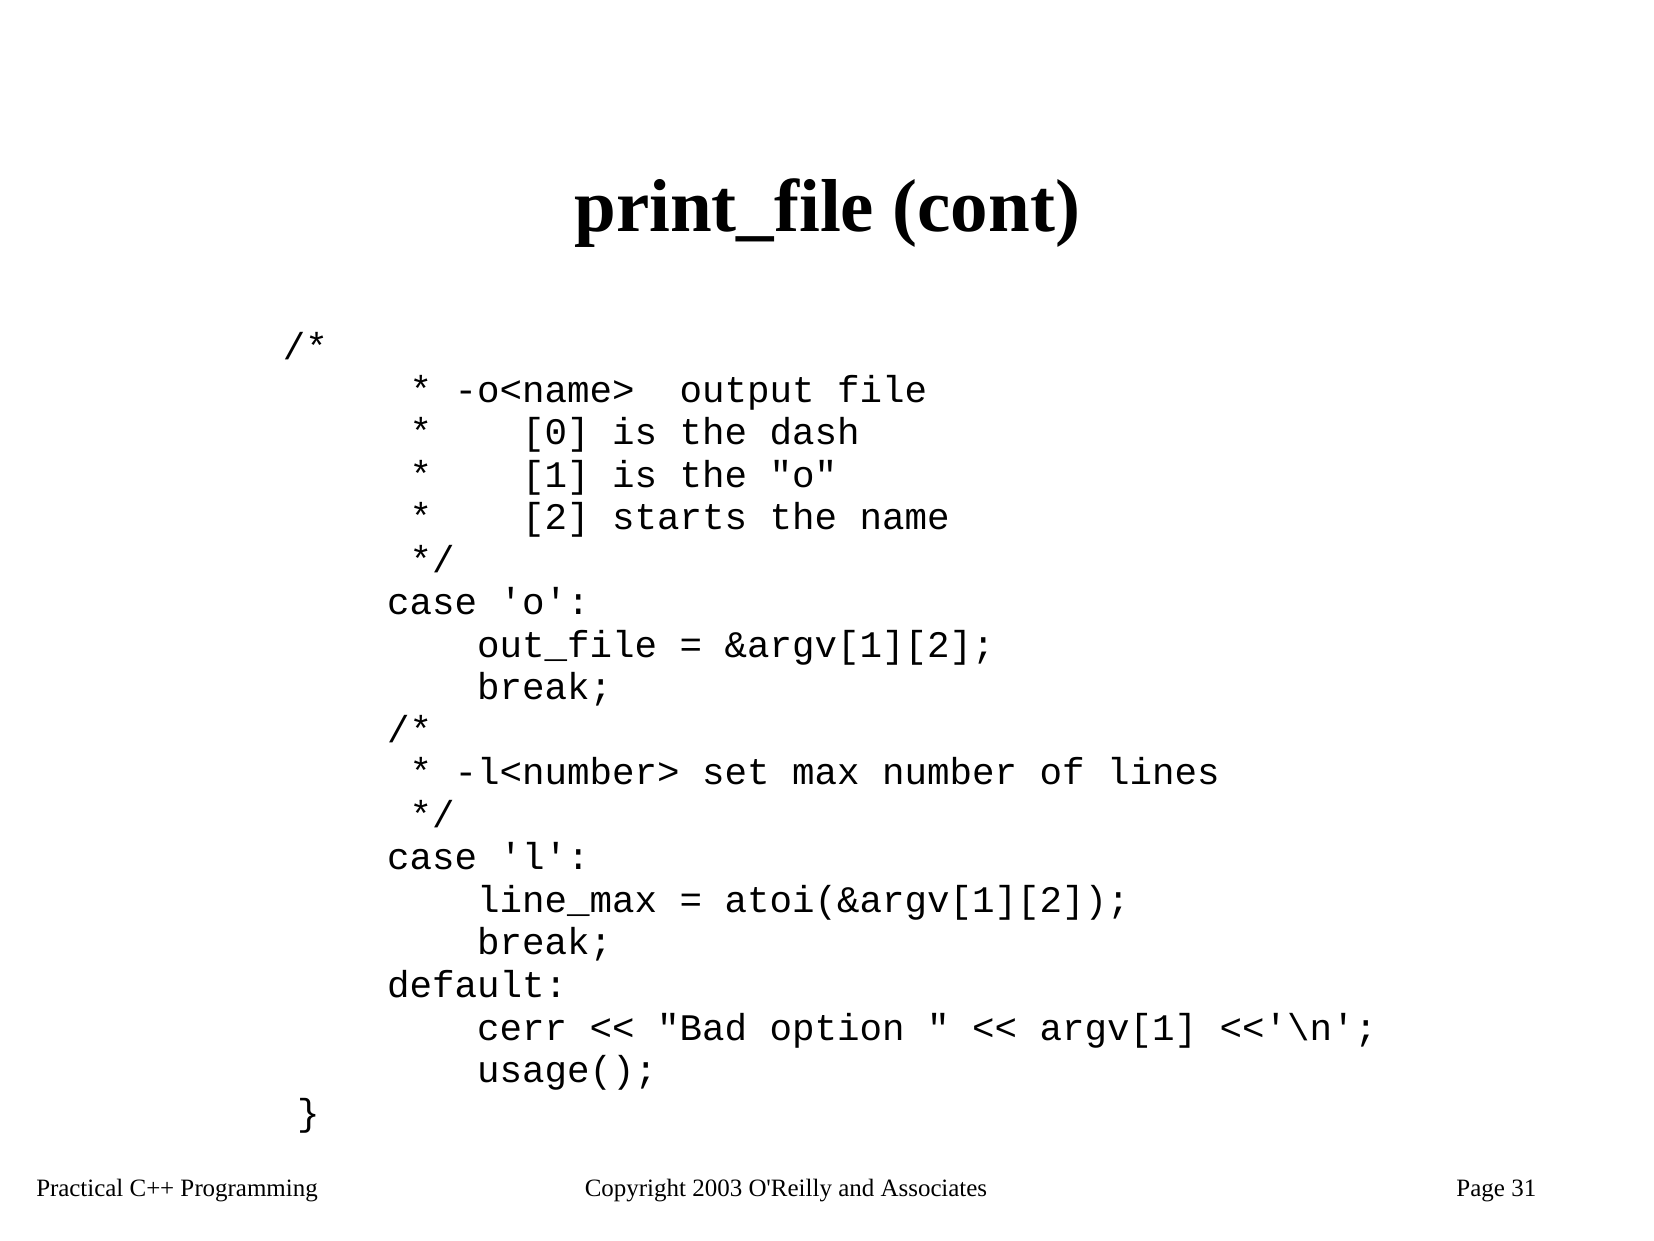

# print_file (cont)
            /*
             * -o<name>  output file
             *    [0] is the dash
             *    [1] is the "o"
             *    [2] starts the name
             */
            case 'o':
                out_file = &argv[1][2];
                break;
            /*
             * -l  set max number of lines
             */
            case 'l':
                line_max = atoi(&argv[1][2]);
                break;
            default:
                cerr << "Bad option " << argv[1] <<'\n';
                usage();
        }